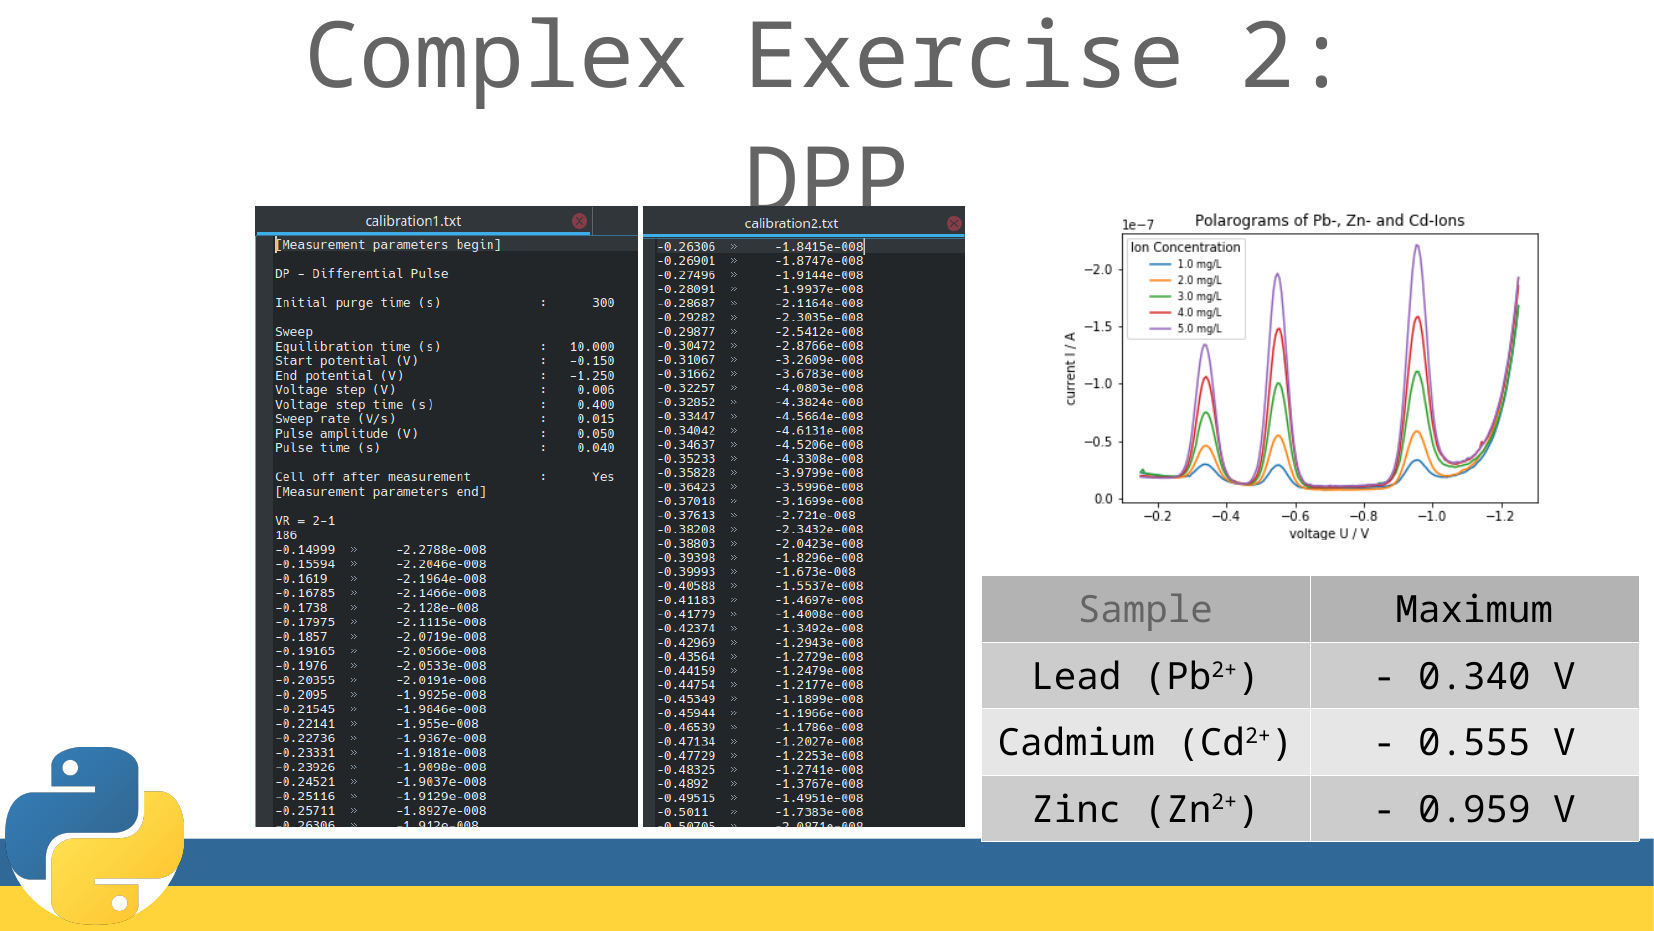

# Complex Exercise 2: DPP
| Sample | Maximum |
| --- | --- |
| Lead (Pb2+) | - 0.340 V |
| Cadmium (Cd2+) | - 0.555 V |
| Zinc (Zn2+) | - 0.959 V |